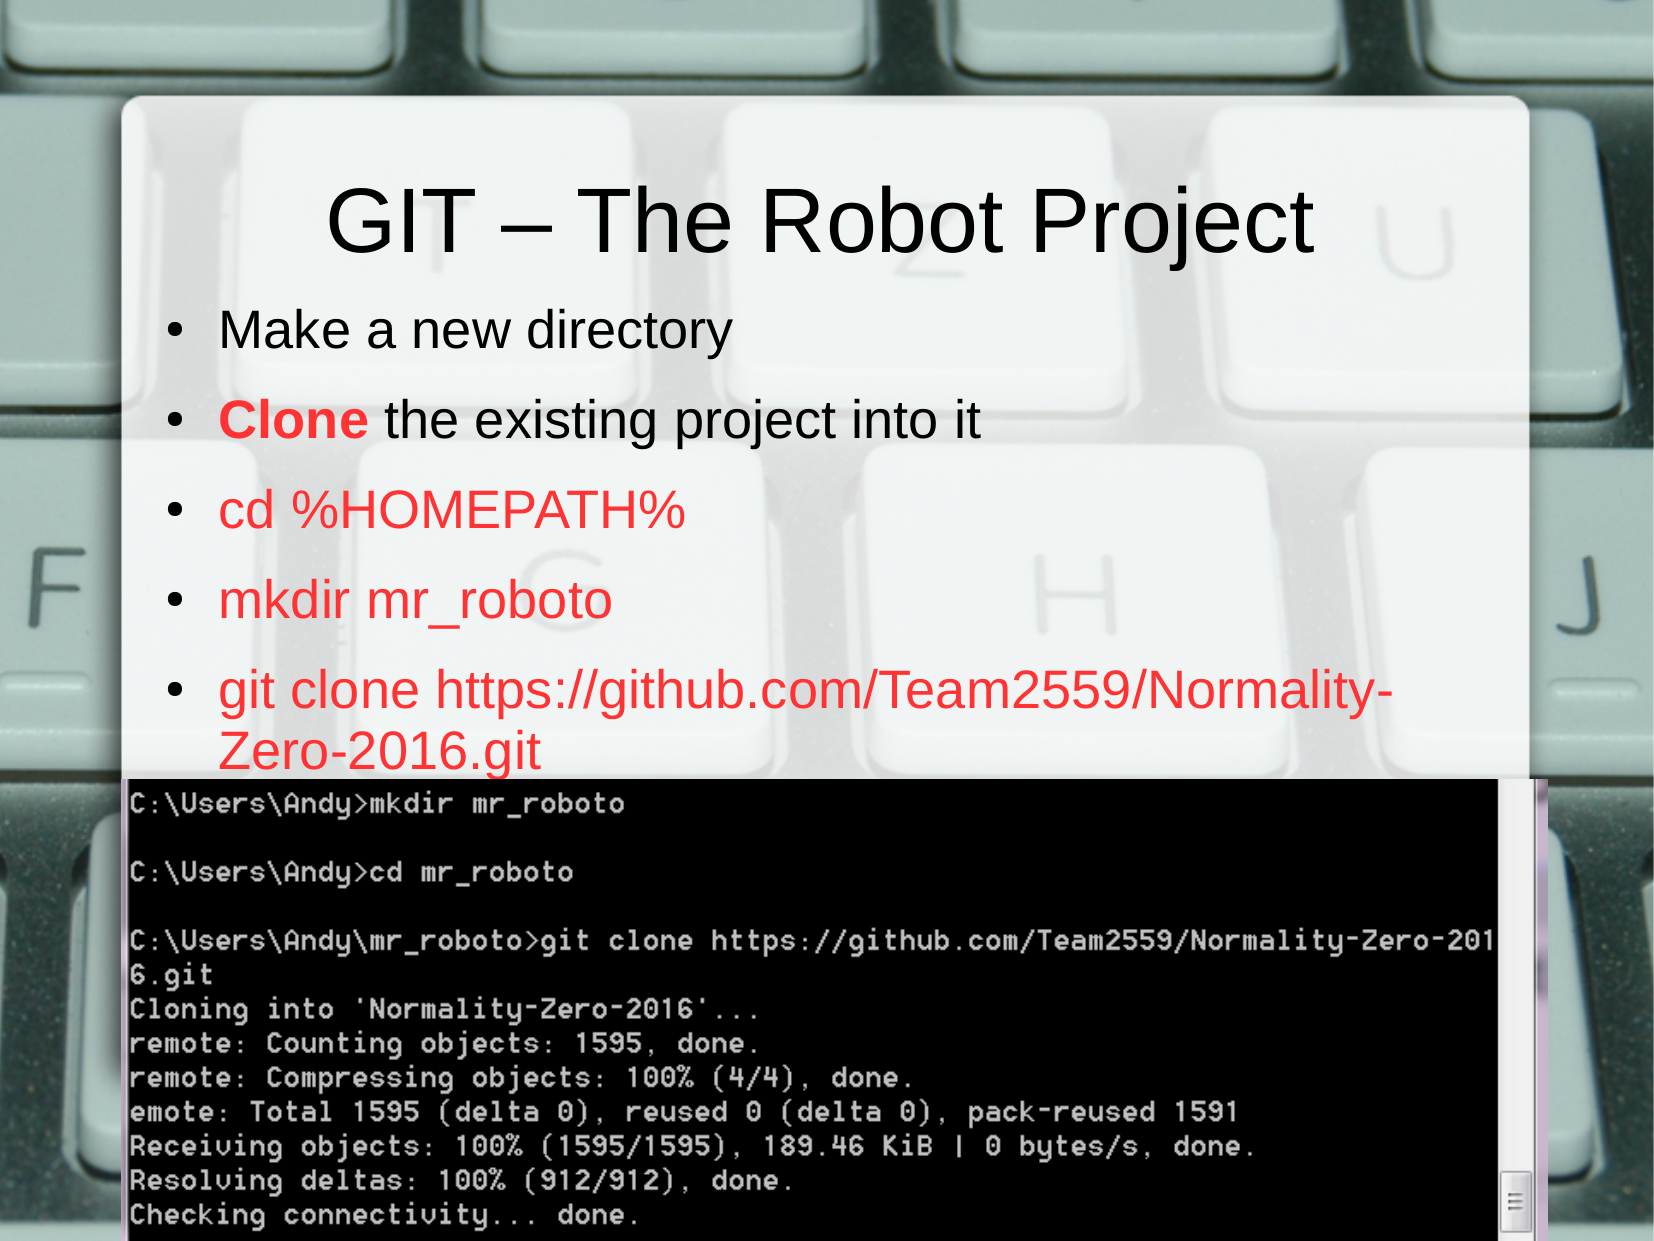

# GIT – The Robot Project
Make a new directory
Clone the existing project into it
cd %HOMEPATH%
mkdir mr_roboto
git clone https://github.com/Team2559/Normality-Zero-2016.git